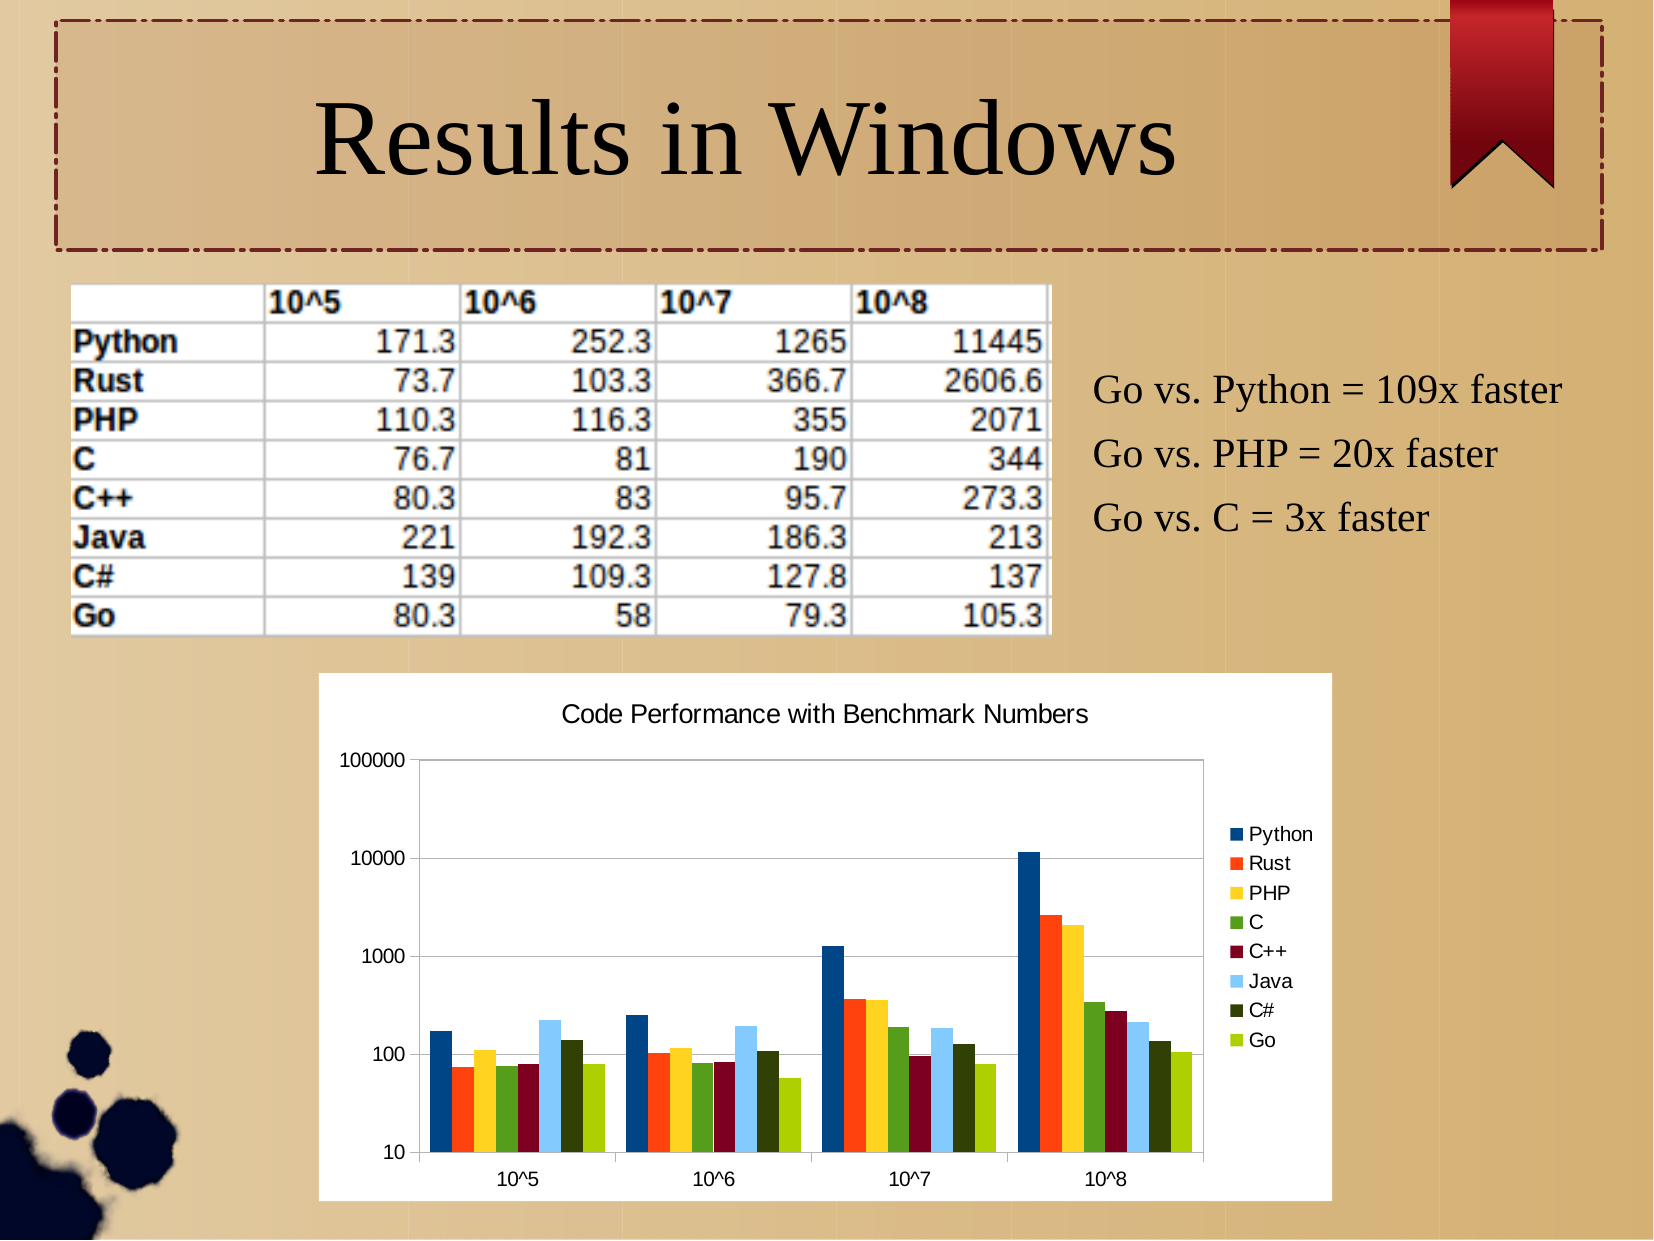

# Results in Windows
Go vs. Python = 109x faster
Go vs. PHP = 20x faster
Go vs. C = 3x faster
### Chart: Code Performance with Benchmark Numbers
| Category | Python | Rust | PHP | C | C++ | Java | C# | Go |
|---|---|---|---|---|---|---|---|---|
| 10^5 | 171.3 | 73.7 | 110.3 | 76.7 | 80.3 | 221.0 | 139.0 | 80.3 |
| 10^6 | 252.3 | 103.3 | 116.3 | 81.0 | 83.0 | 192.3 | 109.3 | 58.0 |
| 10^7 | 1265.0 | 366.7 | 355.0 | 190.0 | 95.7 | 186.3 | 127.8 | 79.3 |
| 10^8 | 11445.0 | 2606.6 | 2071.0 | 344.0 | 273.3 | 213.0 | 137.0 | 105.3 |